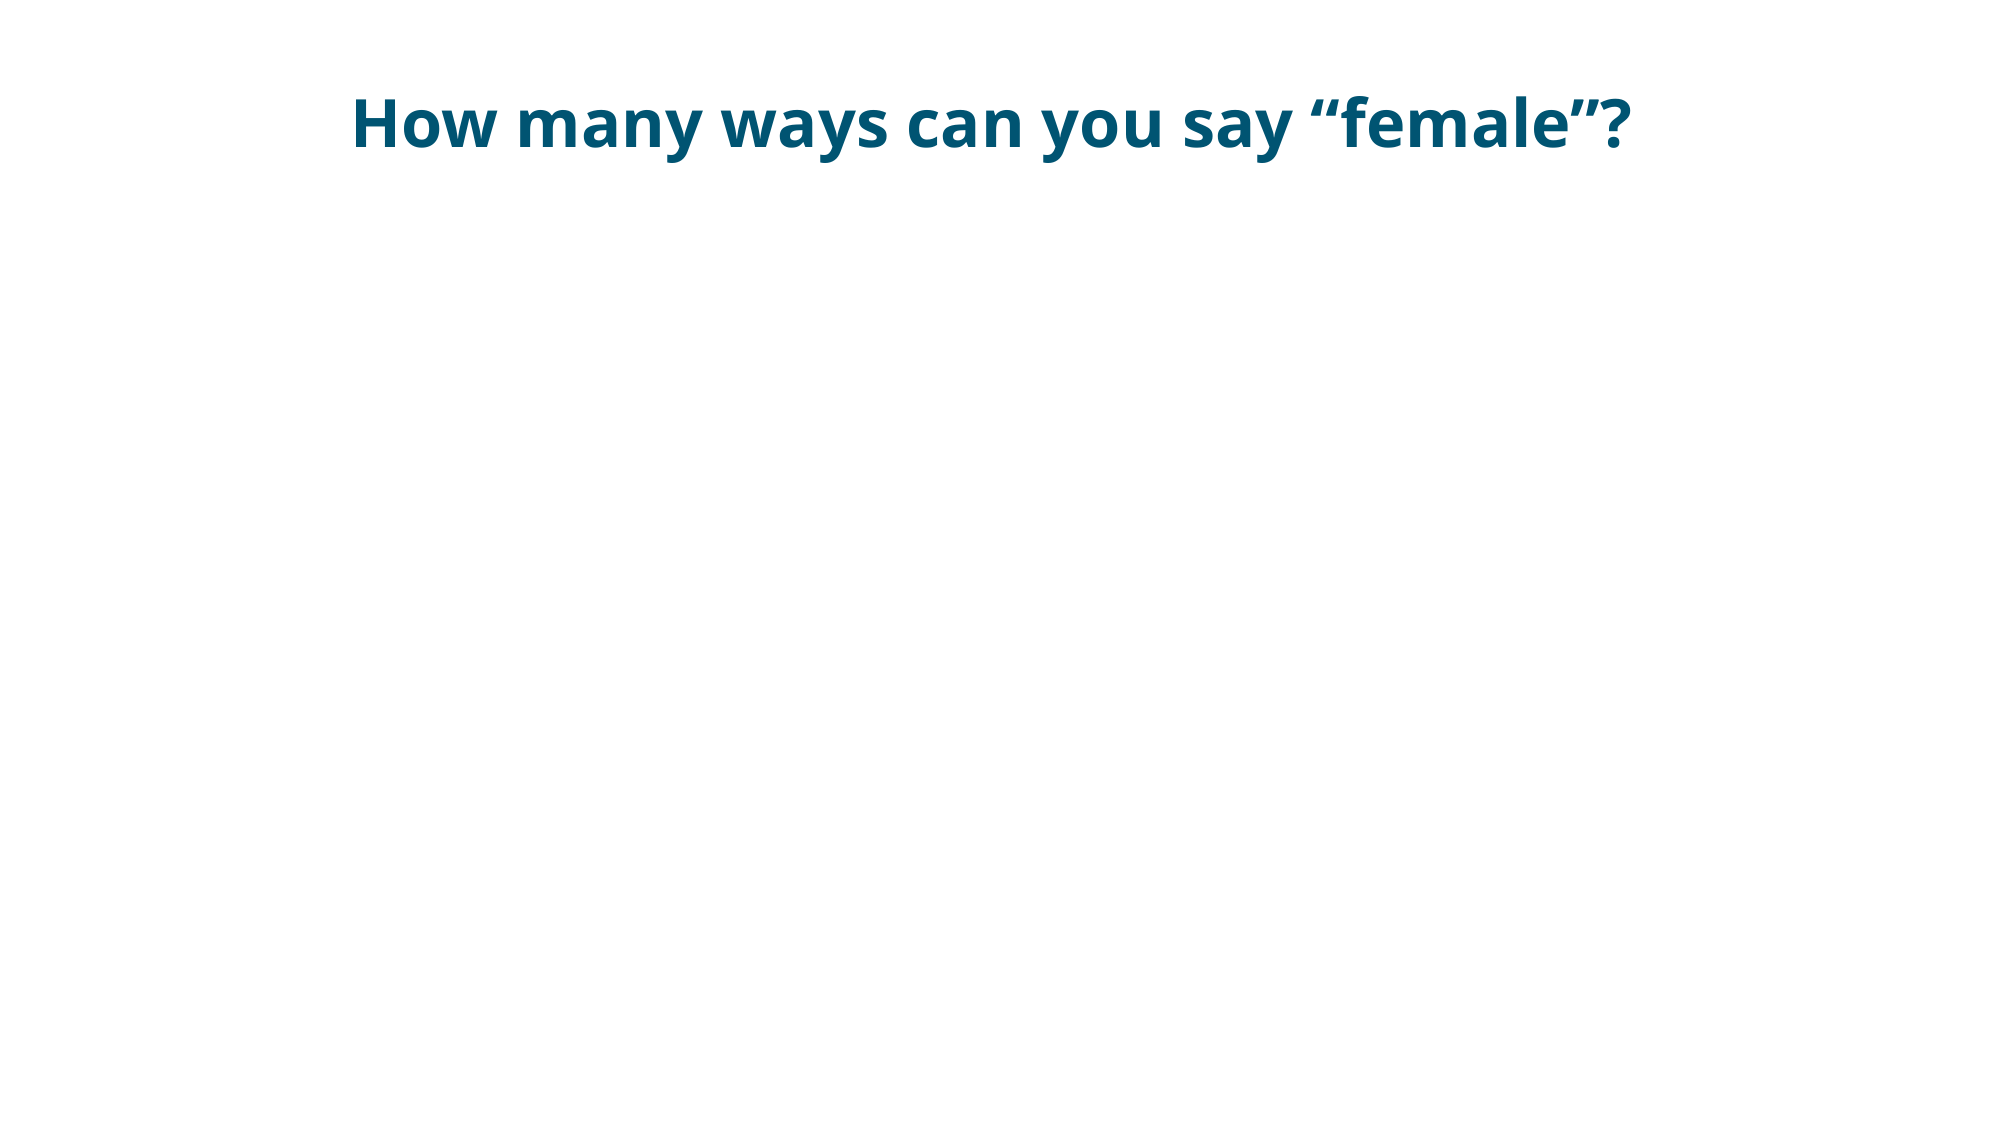

# How many ways can you say “female”?